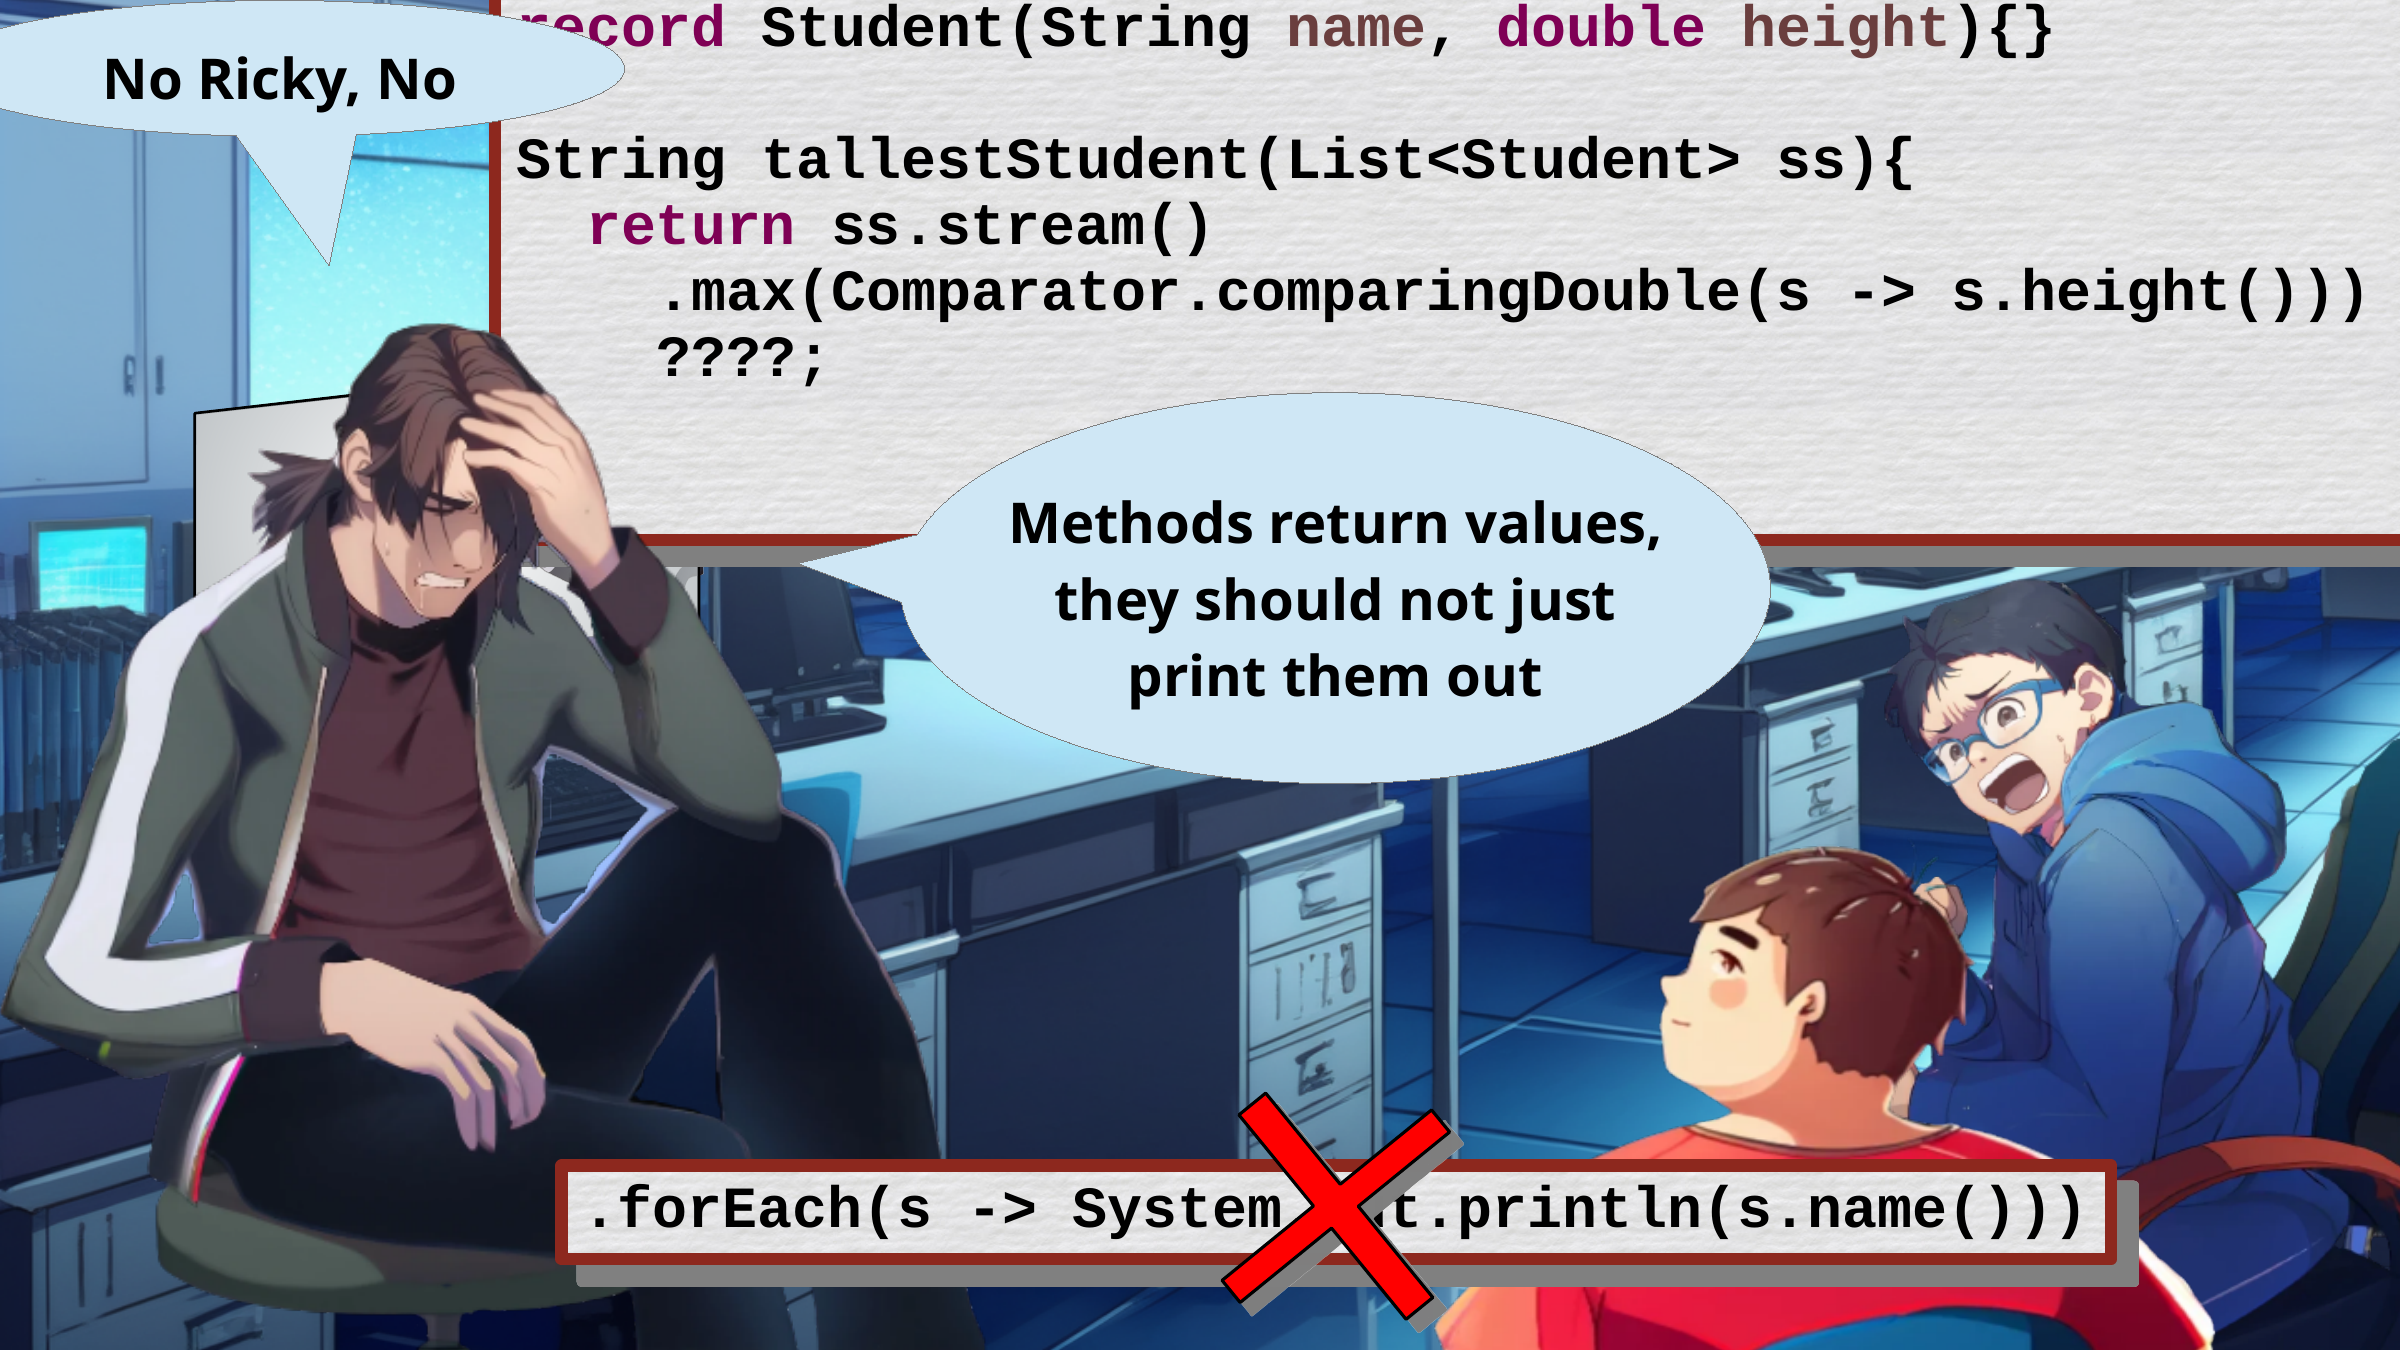

record Student(String name, double height){}
String tallestStudent(List<Student> ss){
 return ss.stream()
 .max(Comparator.comparingDouble(s -> s.height()))
 ????;
}
No Ricky, No
Methods return values,
they should not just
print them out
.forEach(s -> System.out.println(s.name()))